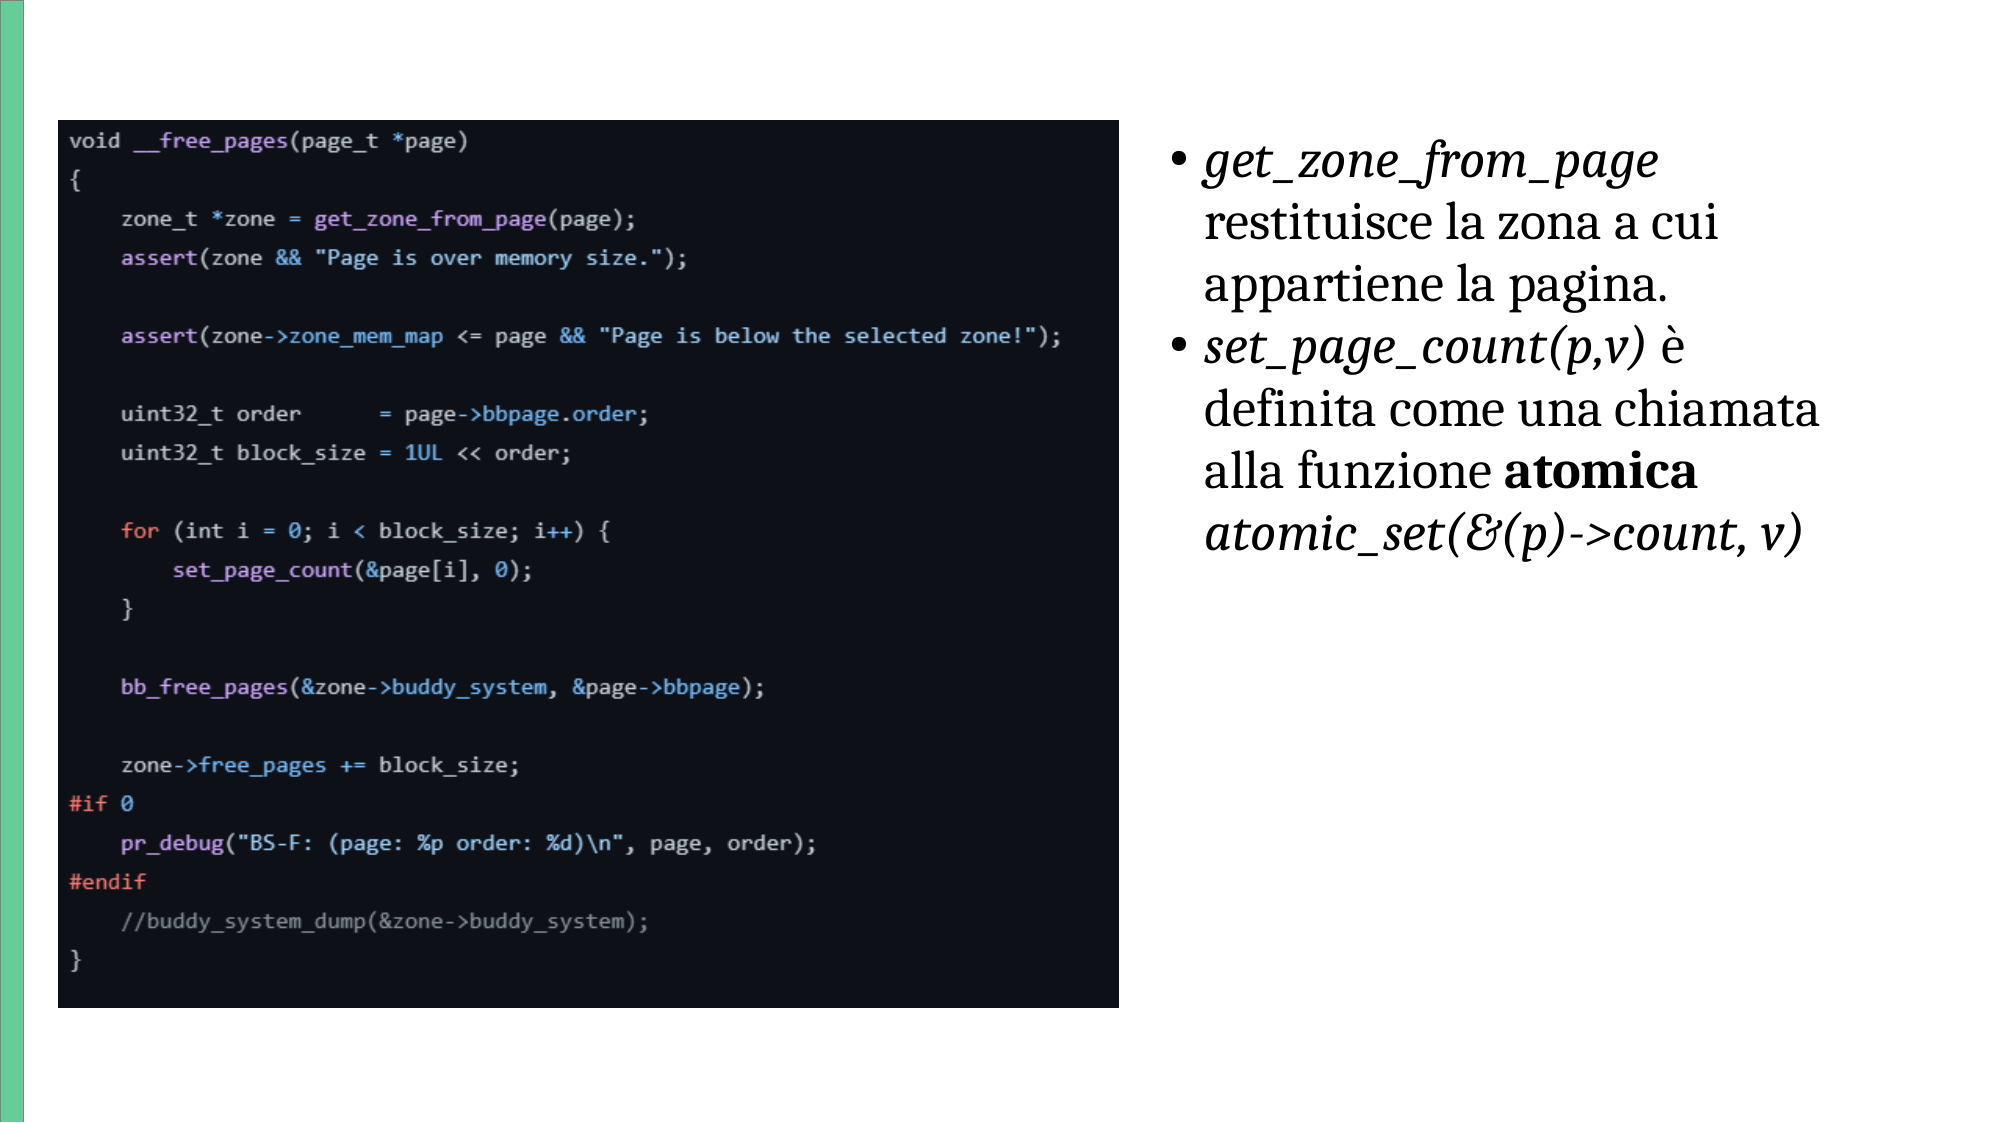

# get_zone_from_page restituisce la zona a cui appartiene la pagina.
set_page_count(p,v) è definita come una chiamata alla funzione atomica atomic_set(&(p)->count, v)